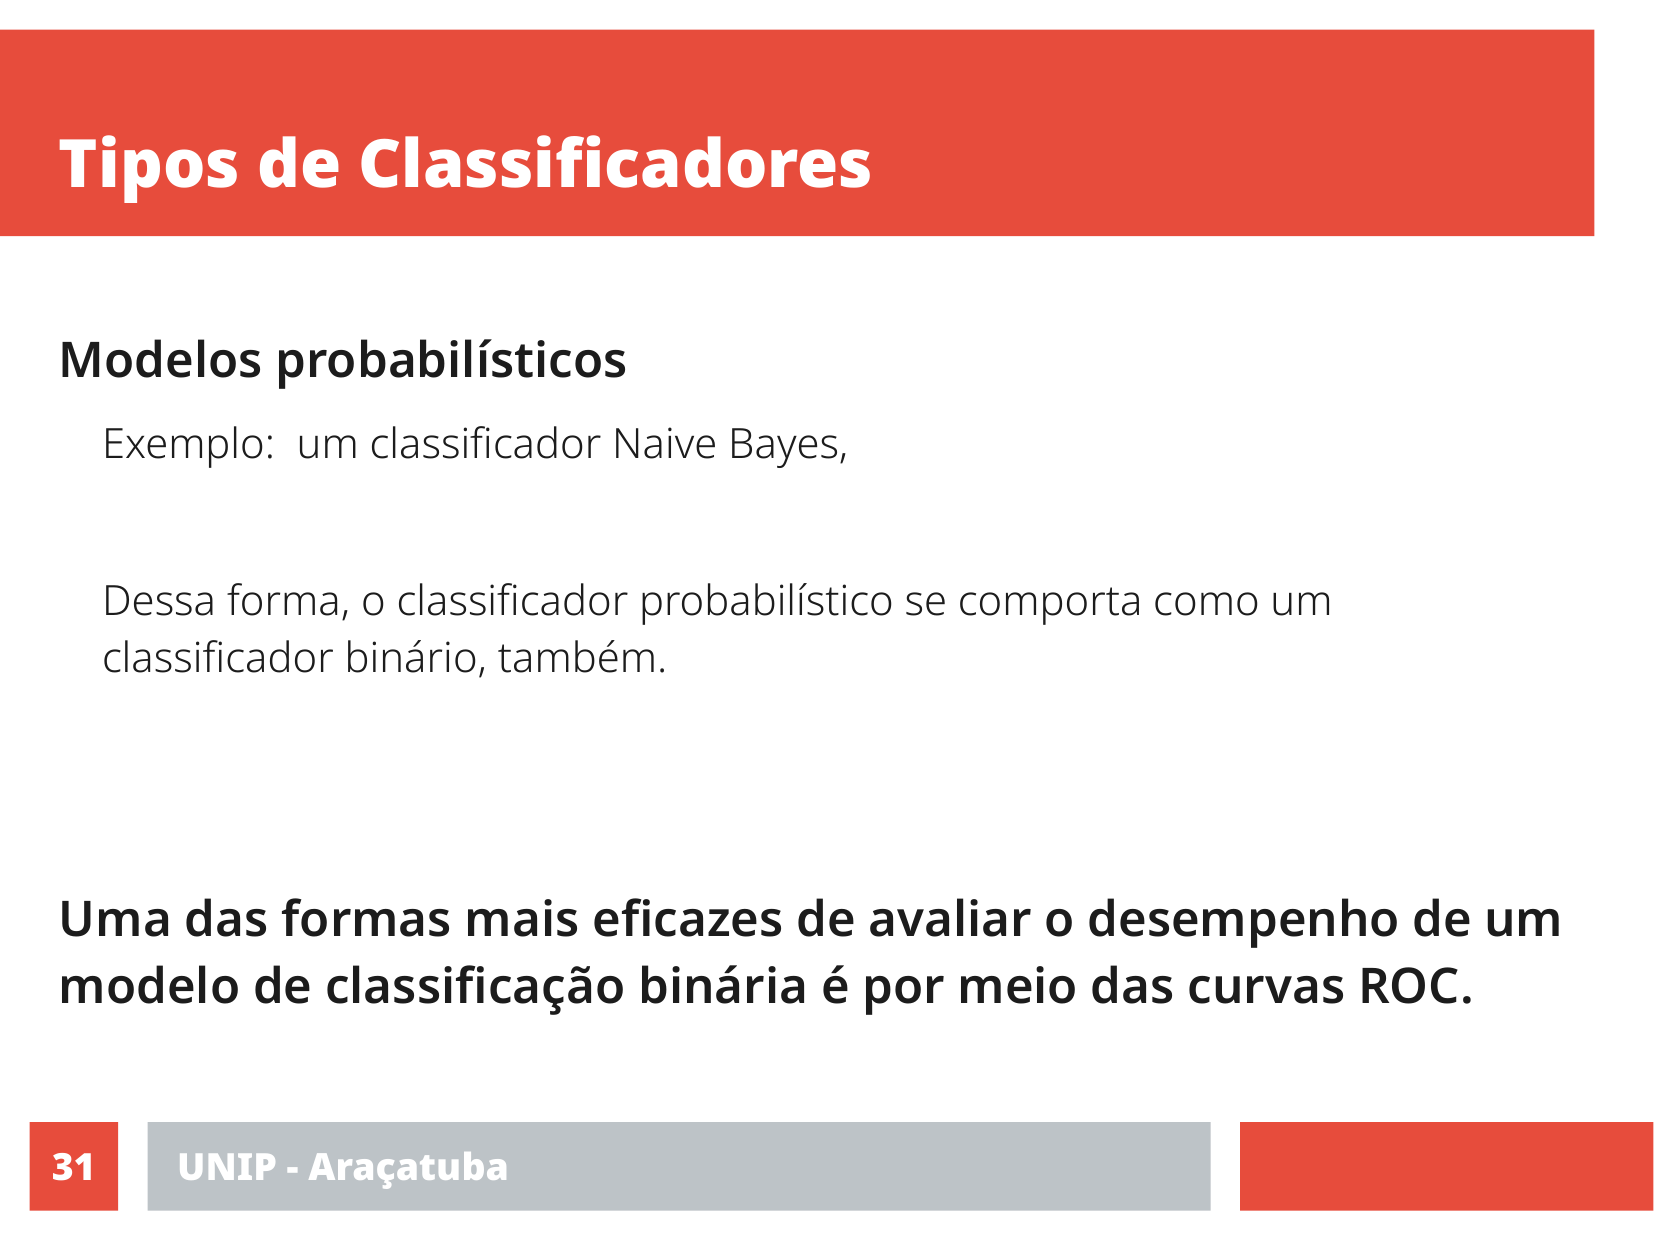

# Tipos de Classificadores
Modelos probabilísticos
Exemplo: um classificador Naive Bayes,
Dessa forma, o classificador probabilístico se comporta como um classificador binário, também.
Uma das formas mais eficazes de avaliar o desempenho de um modelo de classificação binária é por meio das curvas ROC.
31
UNIP - Araçatuba